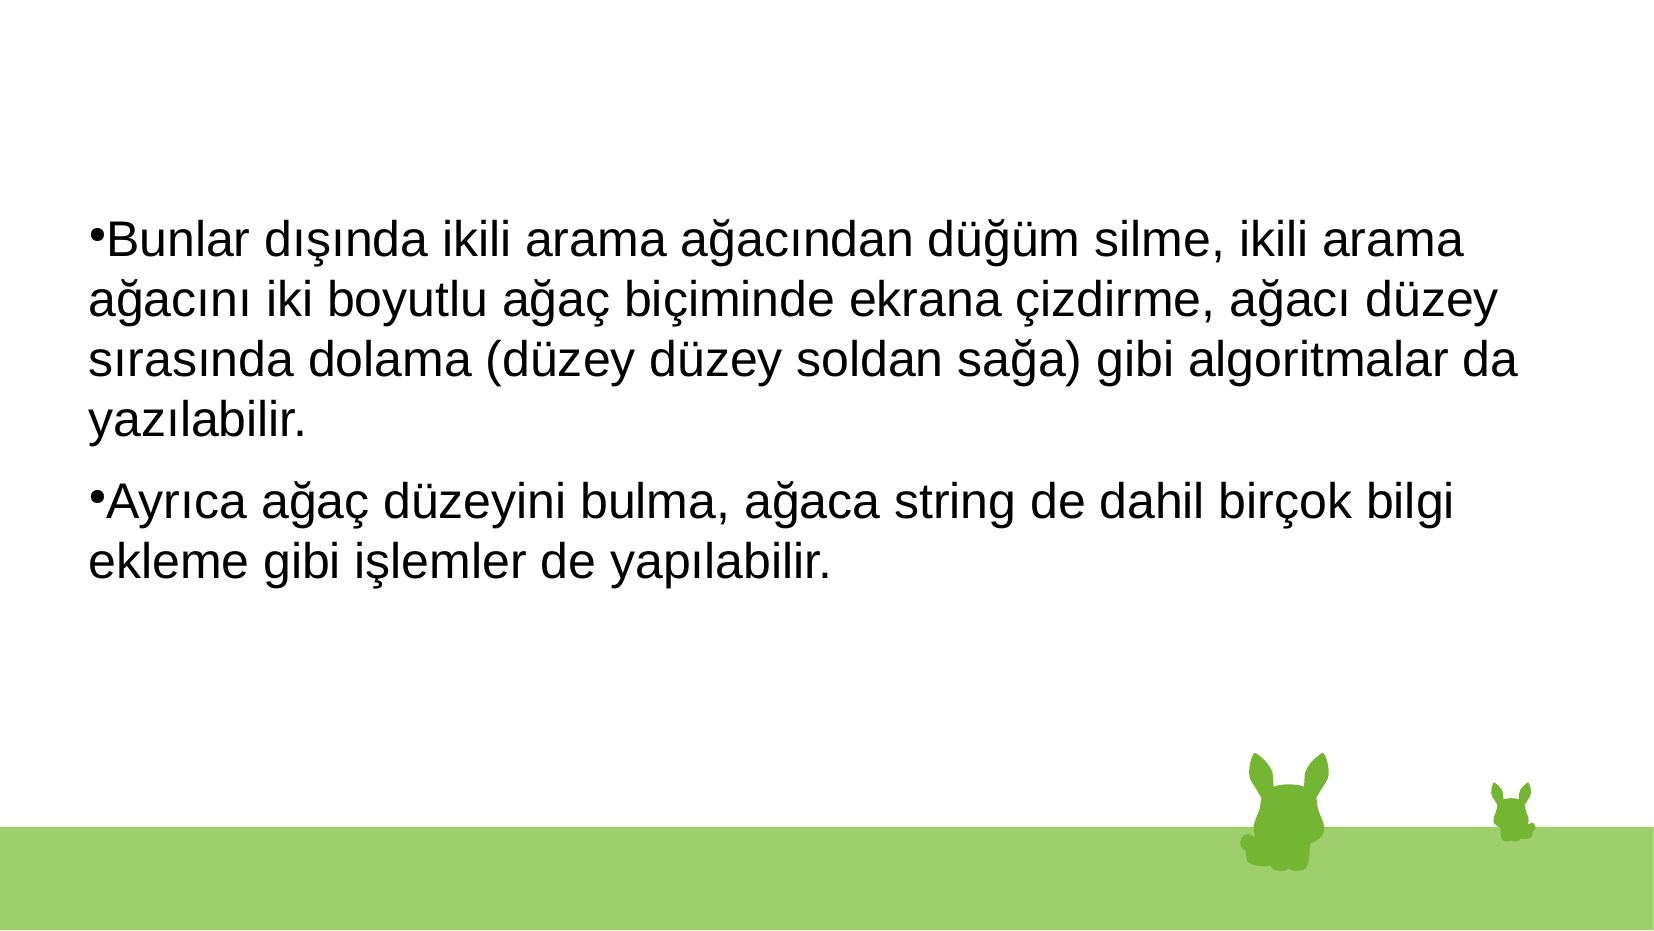

#
﻿Bunlar dışında ikili arama ağacından düğüm silme, ikili arama ağacını iki boyutlu ağaç biçiminde ekrana çizdirme, ağacı düzey sırasında dolama (düzey düzey soldan sağa) gibi algoritmalar da yazılabilir.
Ayrıca ağaç düzeyini bulma, ağaca string de dahil birçok bilgi ekleme gibi işlemler de yapılabilir.